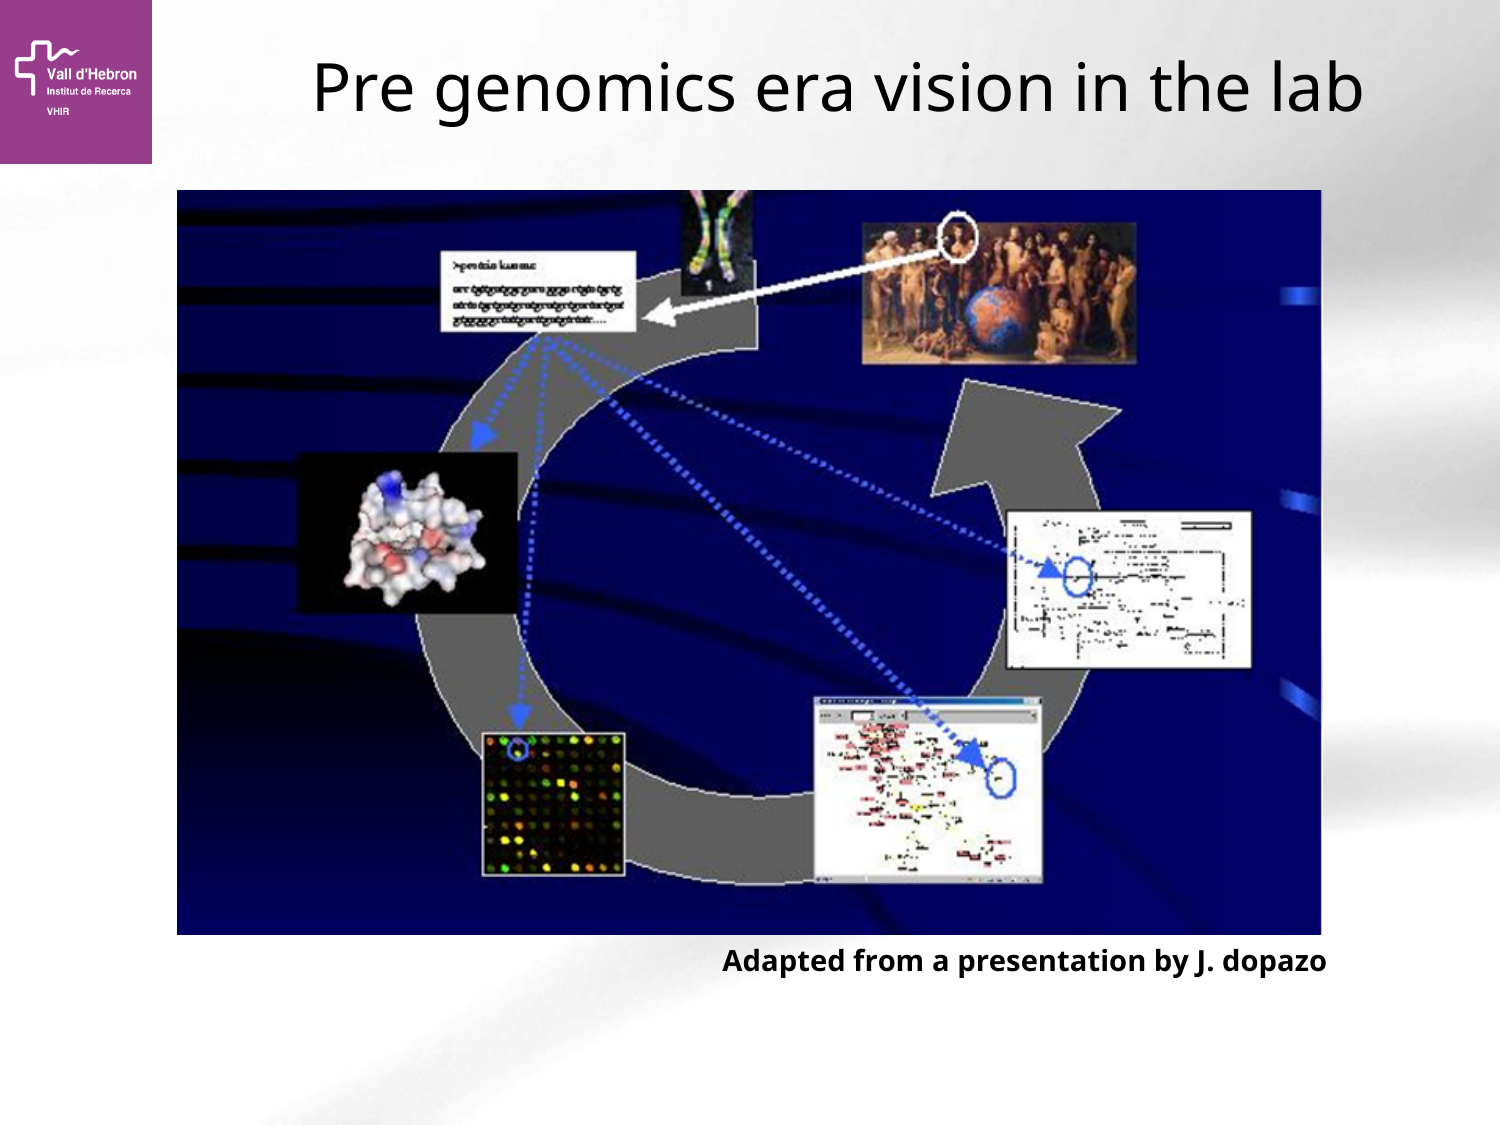

Pre genomics era vision in the lab
Adapted from a presentation by J. dopazo